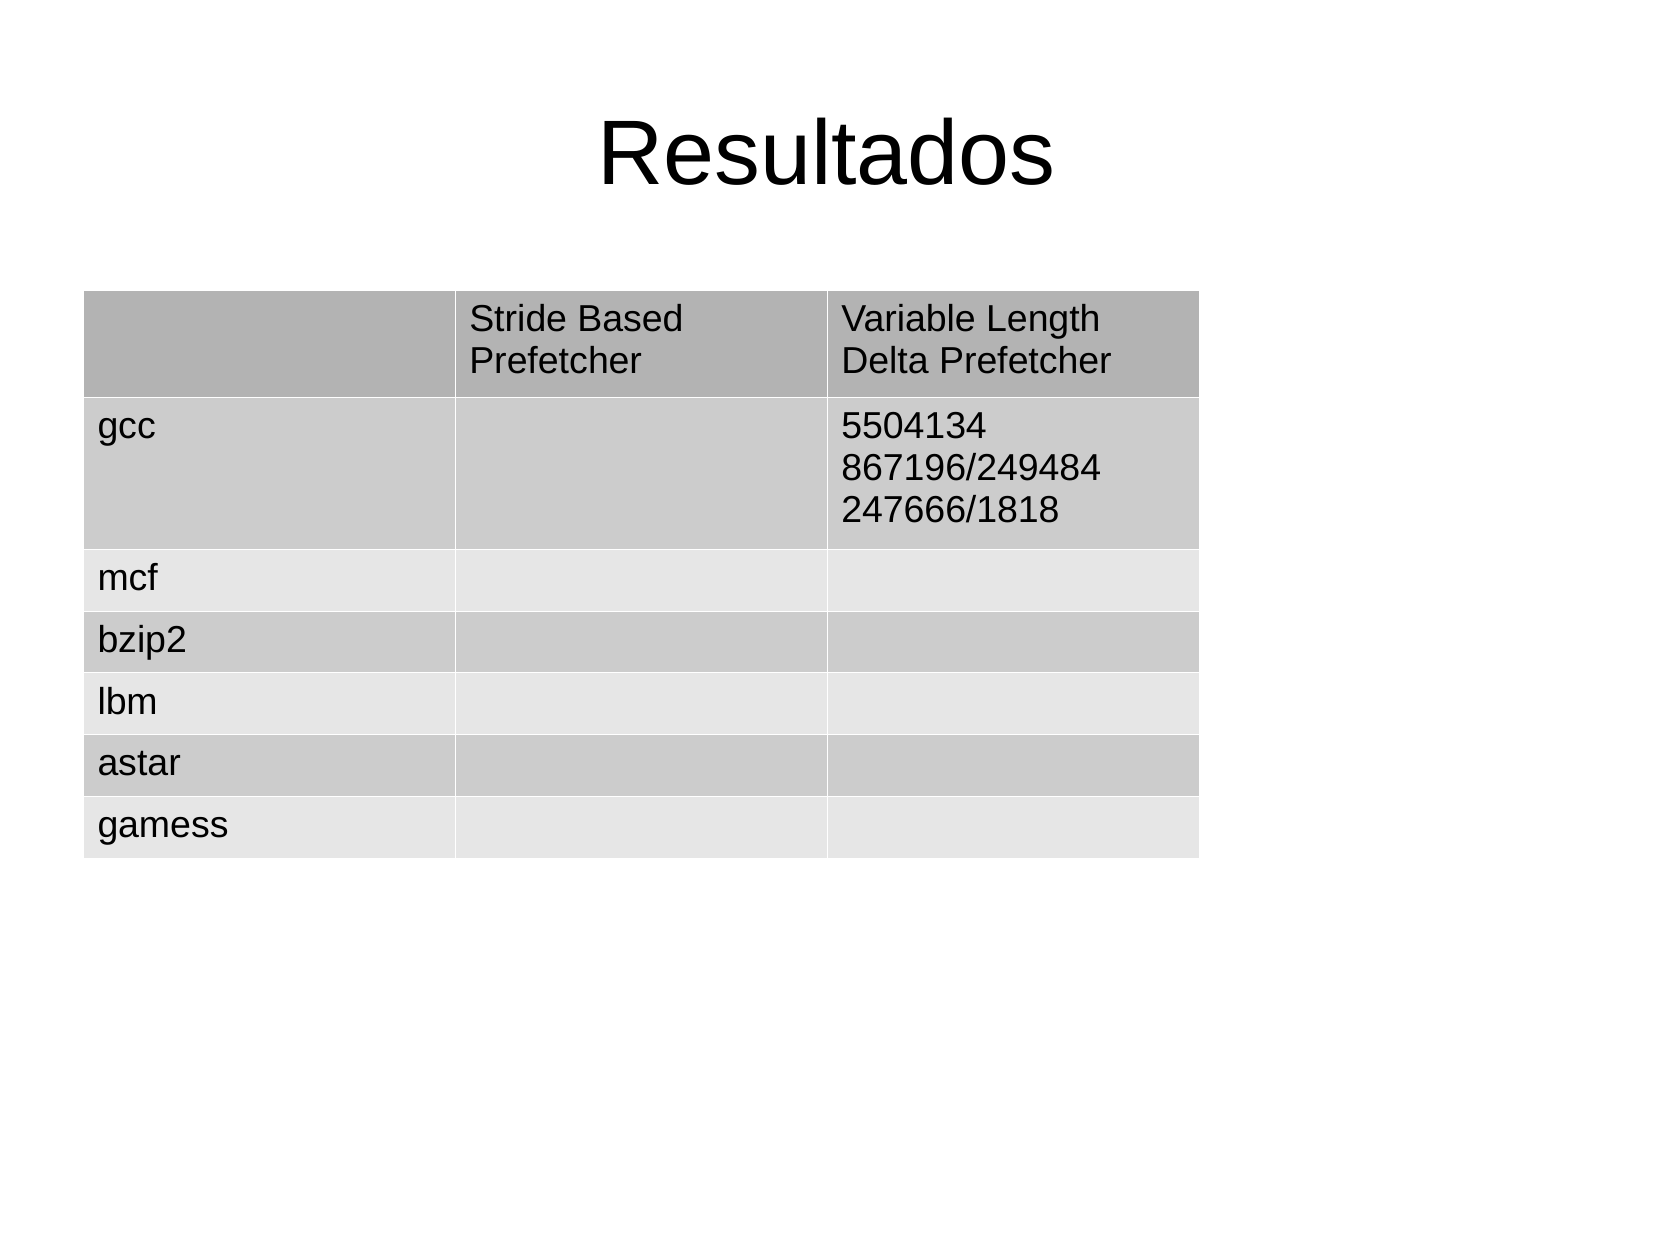

# Resultados
| | Stride Based Prefetcher | Variable Length Delta Prefetcher |
| --- | --- | --- |
| gcc | | 5504134 867196/249484 247666/1818 |
| mcf | | |
| bzip2 | | |
| lbm | | |
| astar | | |
| gamess | | |